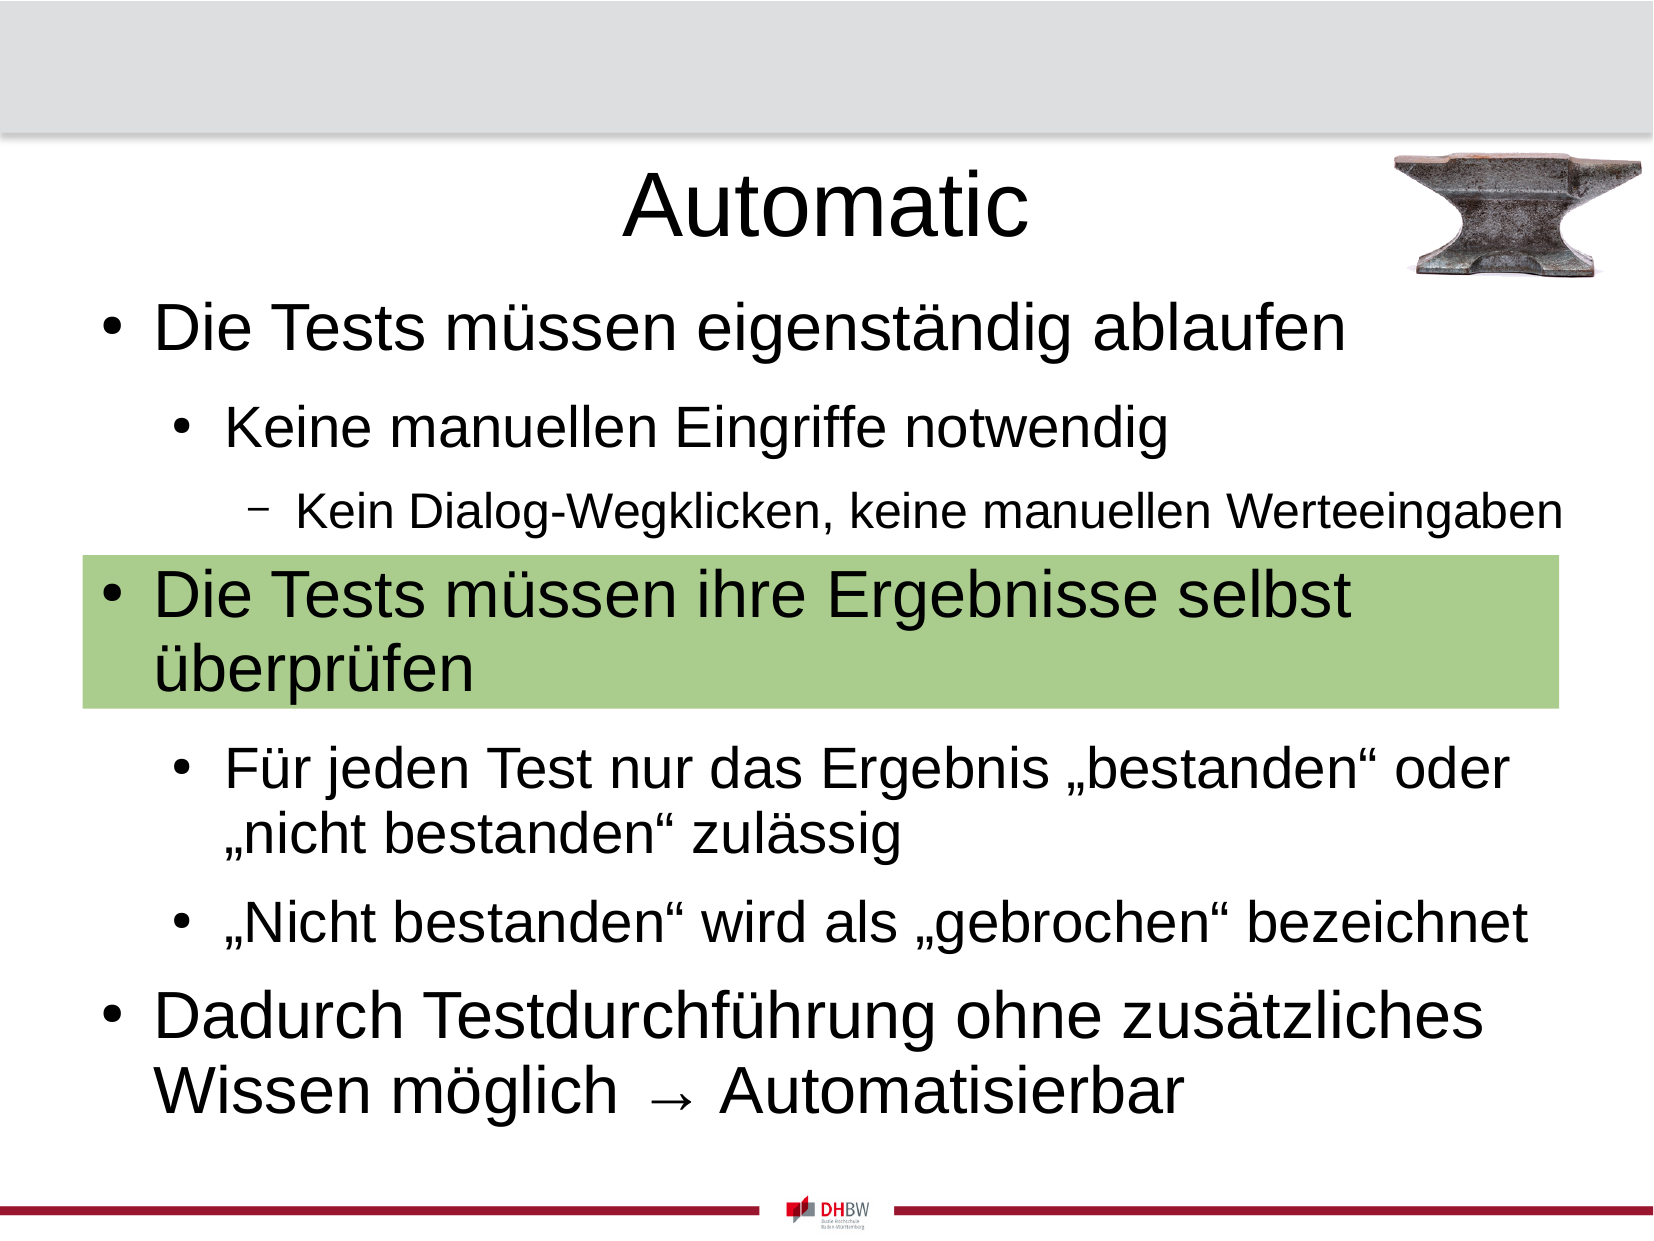

# Automatic
Die Tests müssen eigenständig ablaufen
Keine manuellen Eingriffe notwendig
Kein Dialog-Wegklicken, keine manuellen Werteeingaben
Die Tests müssen ihre Ergebnisse selbst überprüfen
Für jeden Test nur das Ergebnis „bestanden“ oder „nicht bestanden“ zulässig
„Nicht bestanden“ wird als „gebrochen“ bezeichnet
Dadurch Testdurchführung ohne zusätzliches Wissen möglich → Automatisierbar